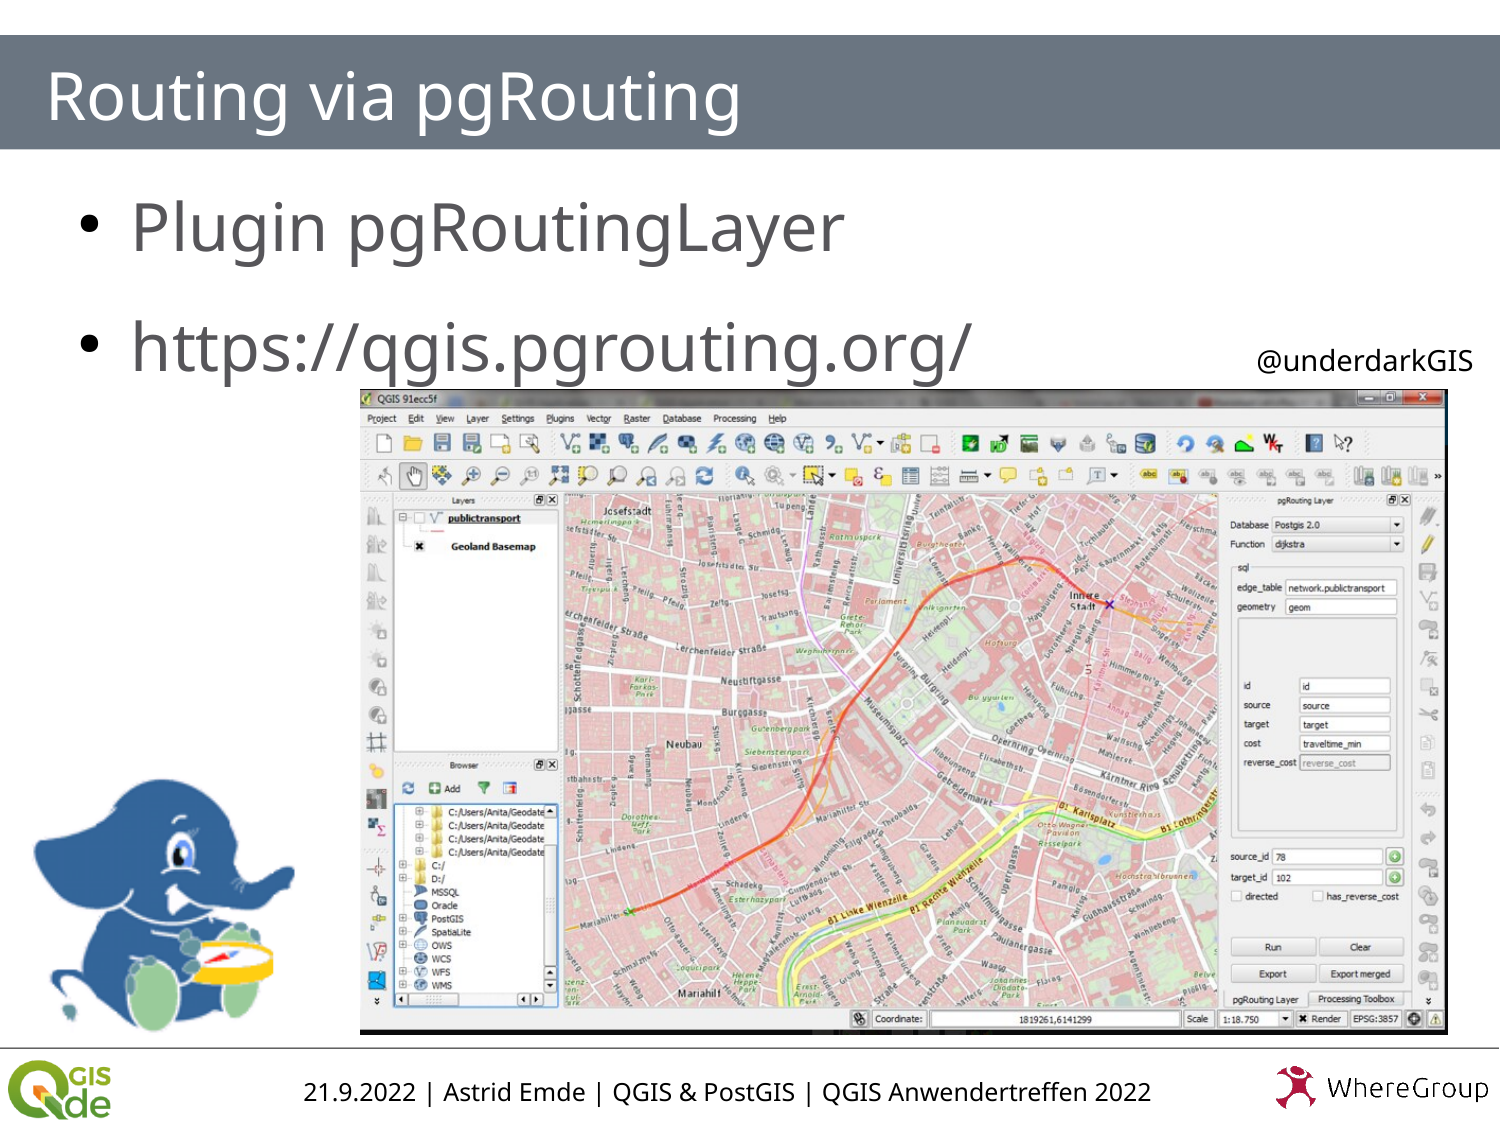

# Routing via pgRouting
Plugin pgRoutingLayer
https://qgis.pgrouting.org/
@underdarkGIS